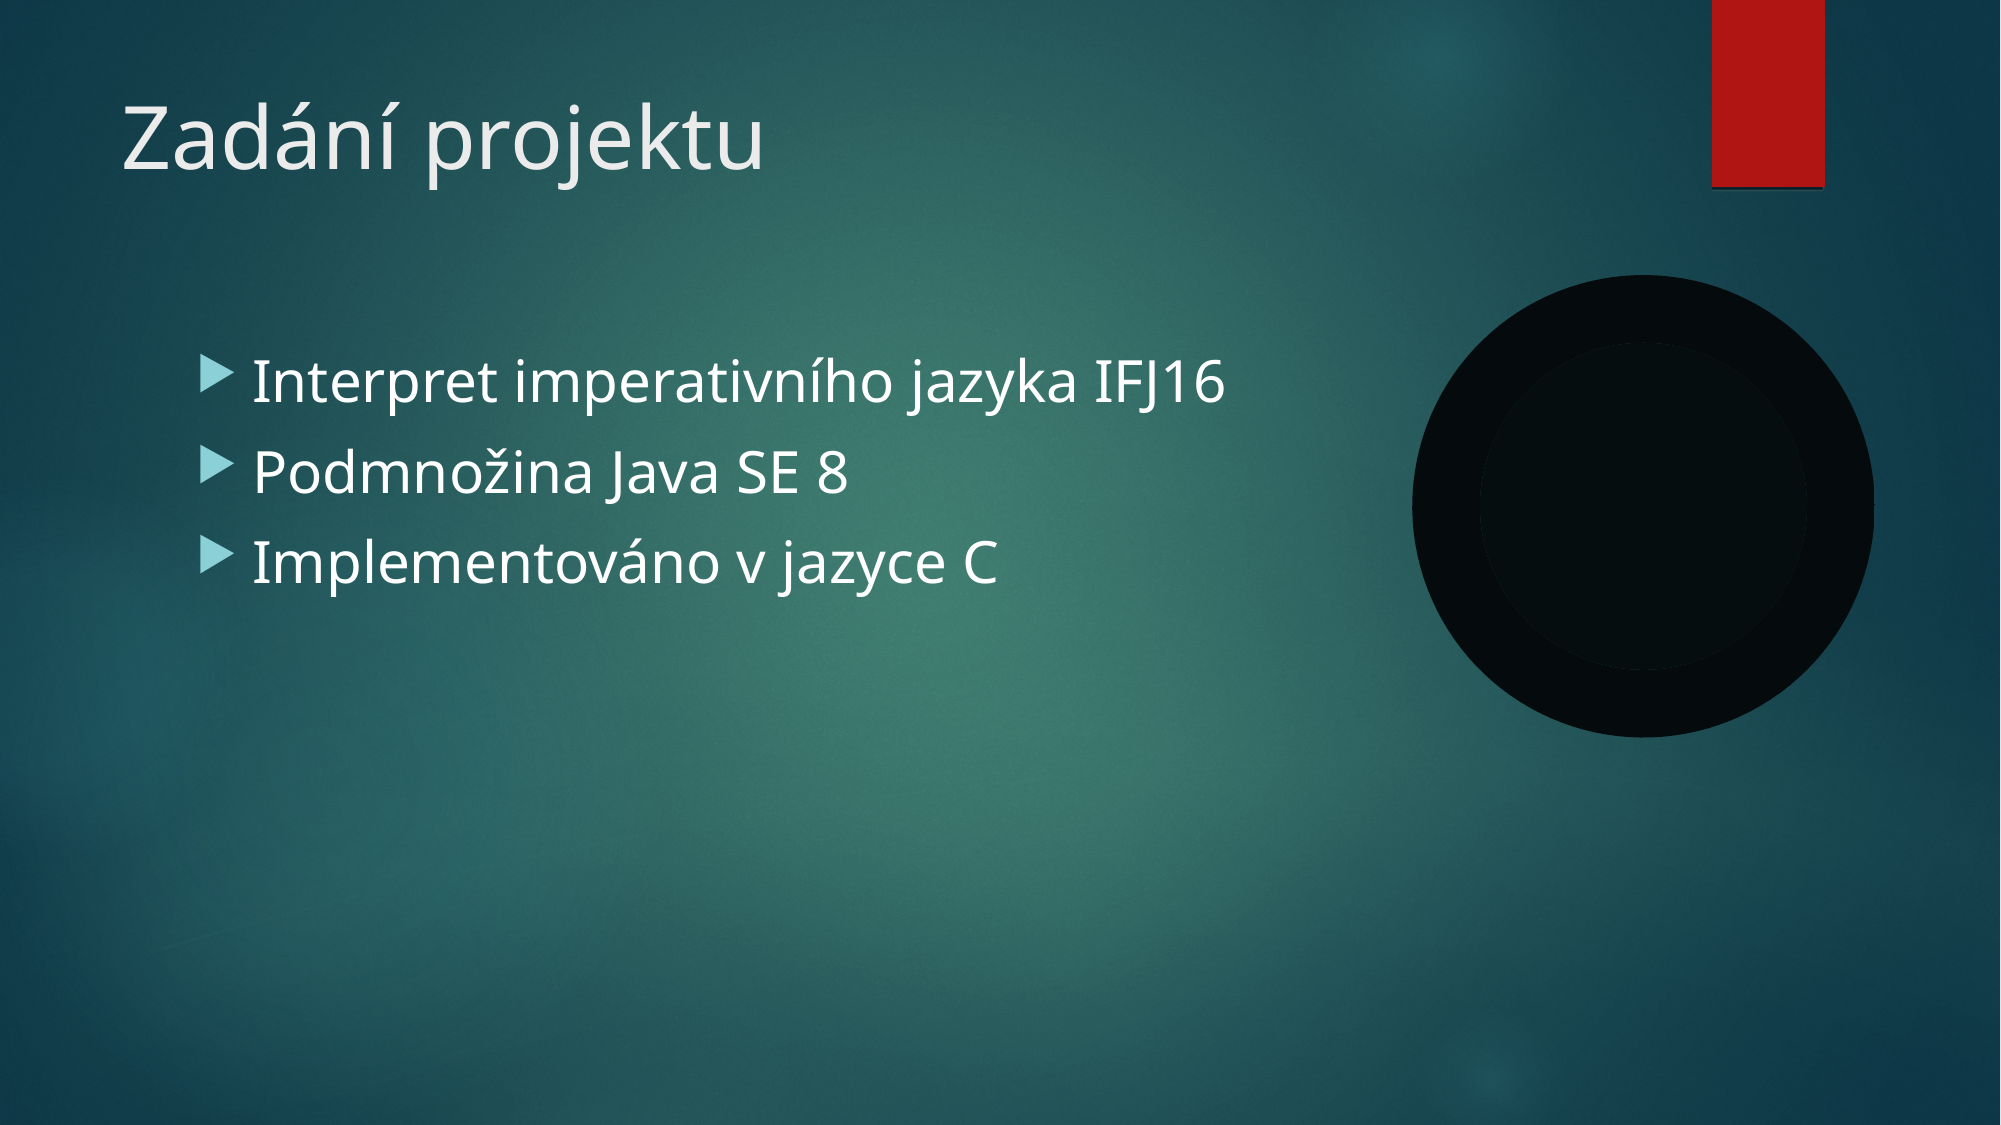

# Zadání projektu
Interpret imperativního jazyka IFJ16
Podmnožina Java SE 8
Implementováno v jazyce C